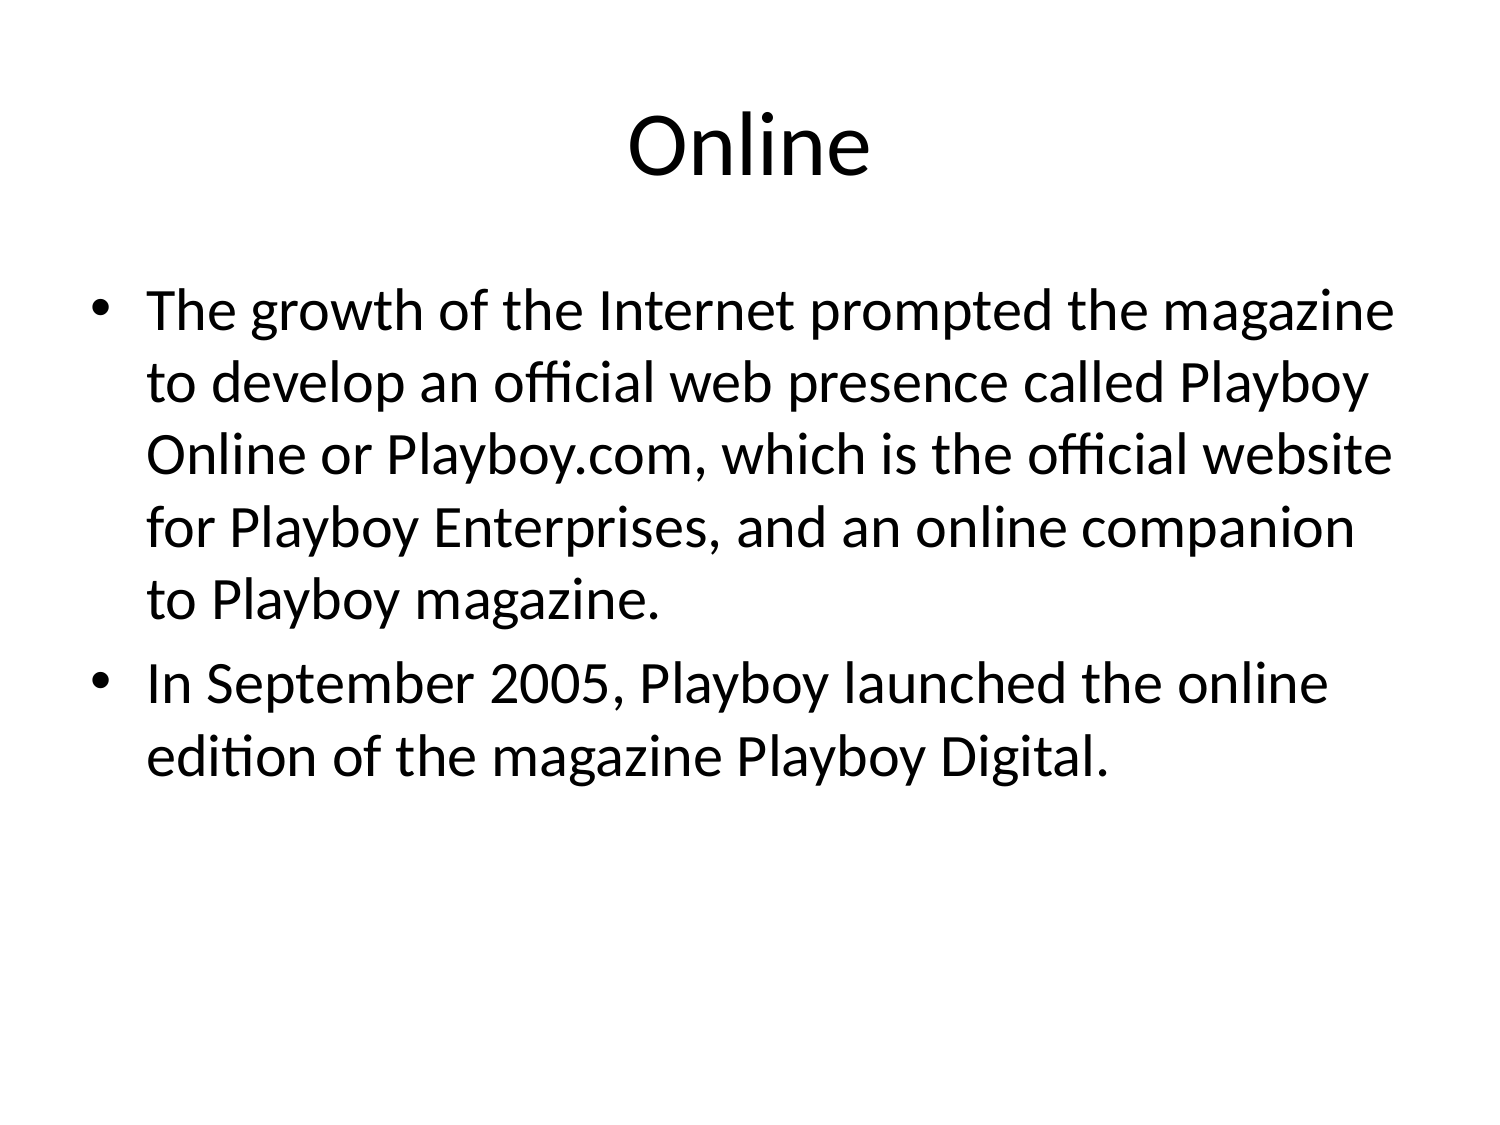

# Online
The growth of the Internet prompted the magazine to develop an official web presence called Playboy Online or Playboy.com, which is the official website for Playboy Enterprises, and an online companion to Playboy magazine.
In September 2005, Playboy launched the online edition of the magazine Playboy Digital.